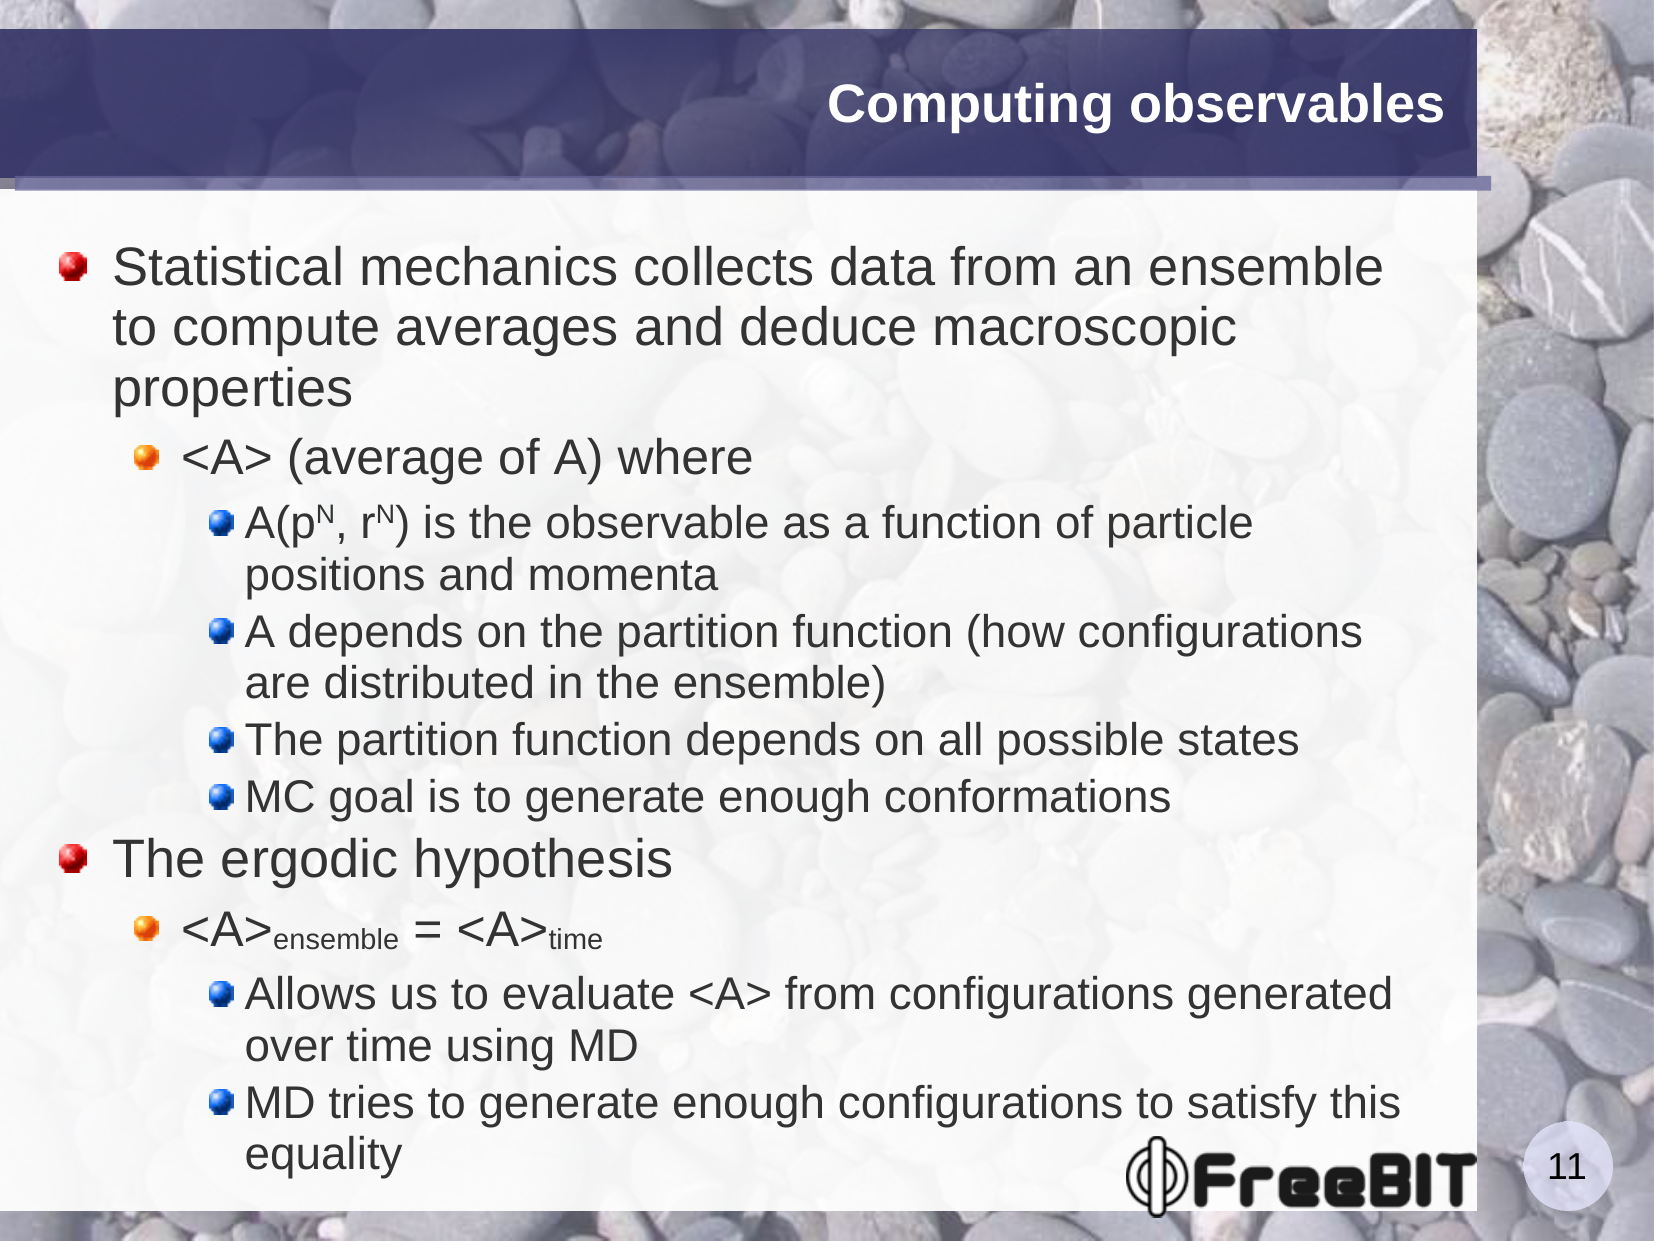

# Computing observables
Statistical mechanics collects data from an ensemble to compute averages and deduce macroscopic properties
<A> (average of A) where
A(pN, rN) is the observable as a function of particle positions and momenta
A depends on the partition function (how configurations are distributed in the ensemble)
The partition function depends on all possible states
MC goal is to generate enough conformations
The ergodic hypothesis
<A>ensemble = <A>time
Allows us to evaluate <A> from configurations generated over time using MD
MD tries to generate enough configurations to satisfy this equality